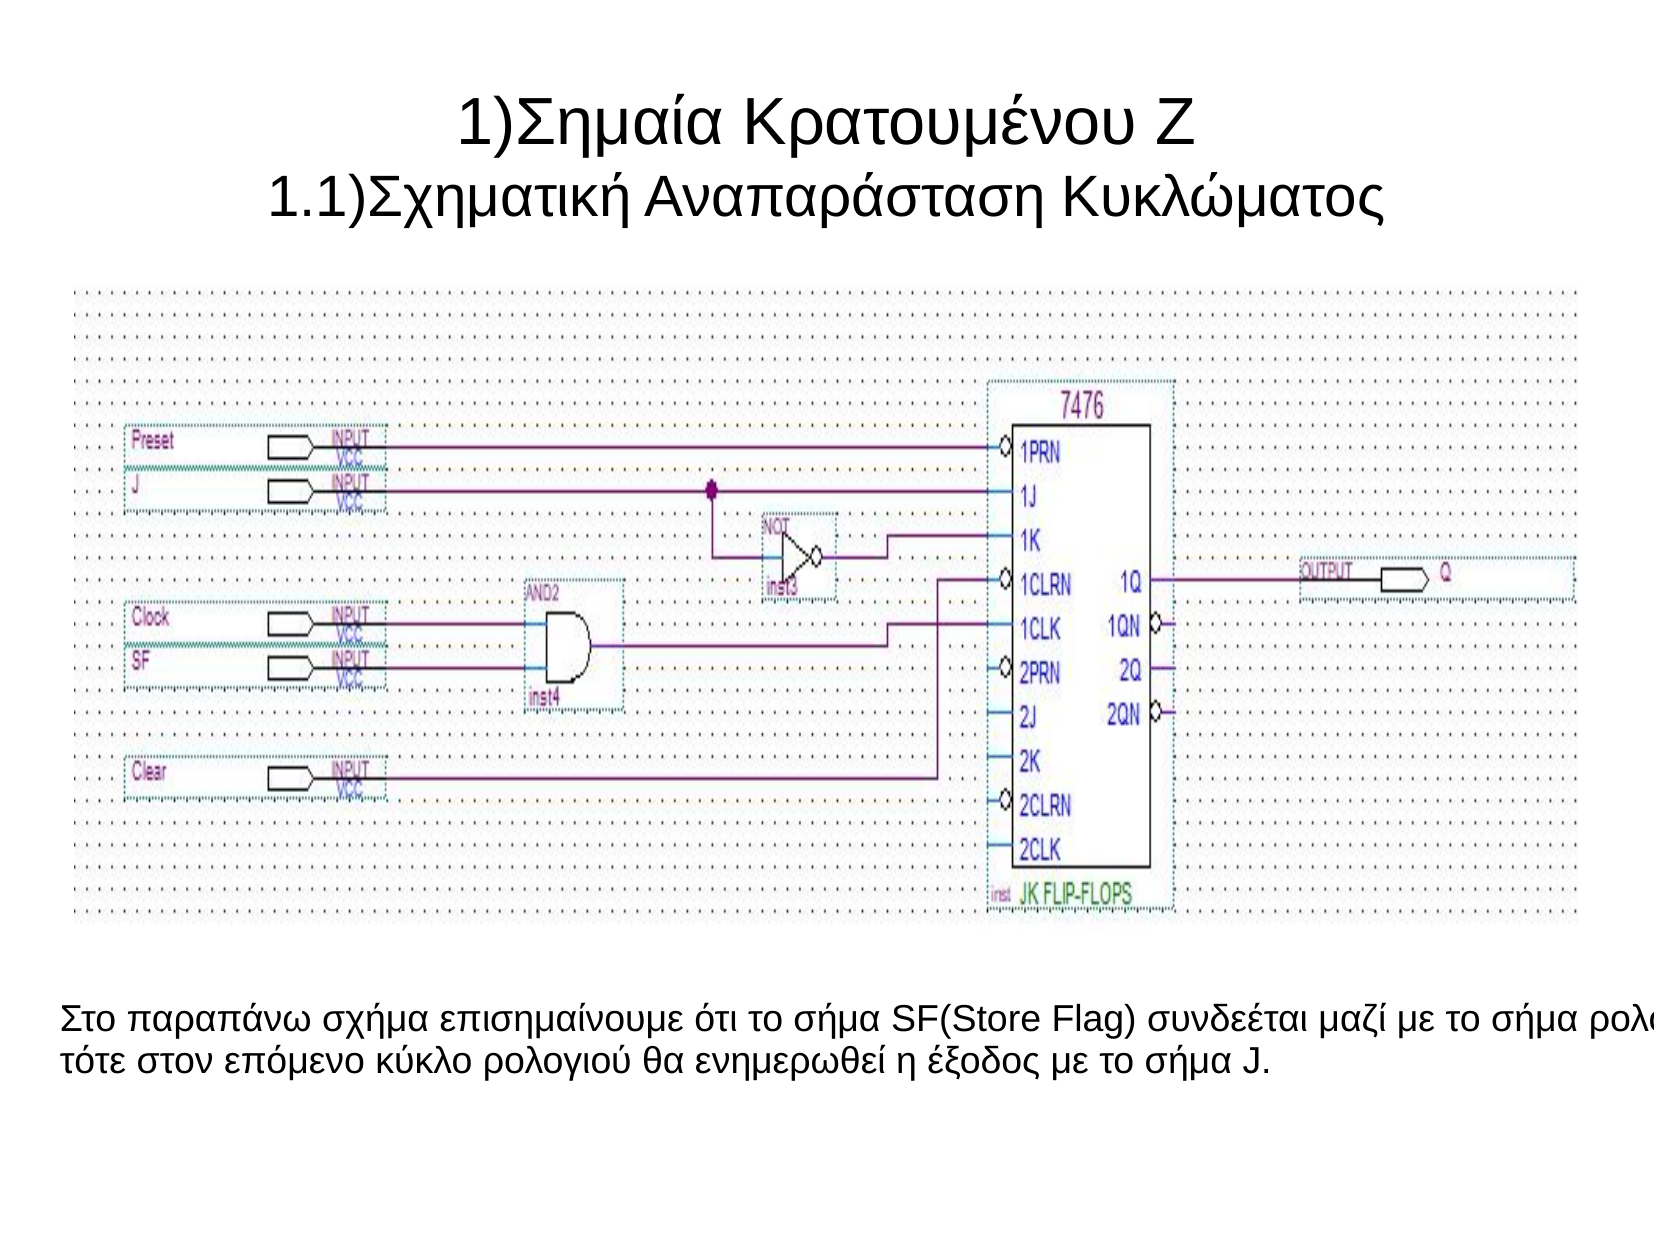

# 1)Σημαία Κρατουμένου Ζ 1.1)Σχηματική Αναπαράσταση Κυκλώματος
Στο παραπάνω σχήμα επισημαίνουμε ότι το σήμα SF(Store Flag) συνδεέται μαζί με το σήμα ρολογιού Clock σε μία πύλη and με σκοπό όταν το σήμα SF είναι στο 0 ,ότι τιμή και αν έχει το σήμα Clock το τελικό σήμα που θα παίρνει το ρολόι του FlipFlop να βρίσκεται πάντα στο 0 με στόχο την διατήρηση του αποτελέσματος,διαφορετικά όταν το SF γίνει 1 τότε στον επόμενο κύκλο ρολογιού θα ενημερωθεί η έξοδος με το σήμα J.